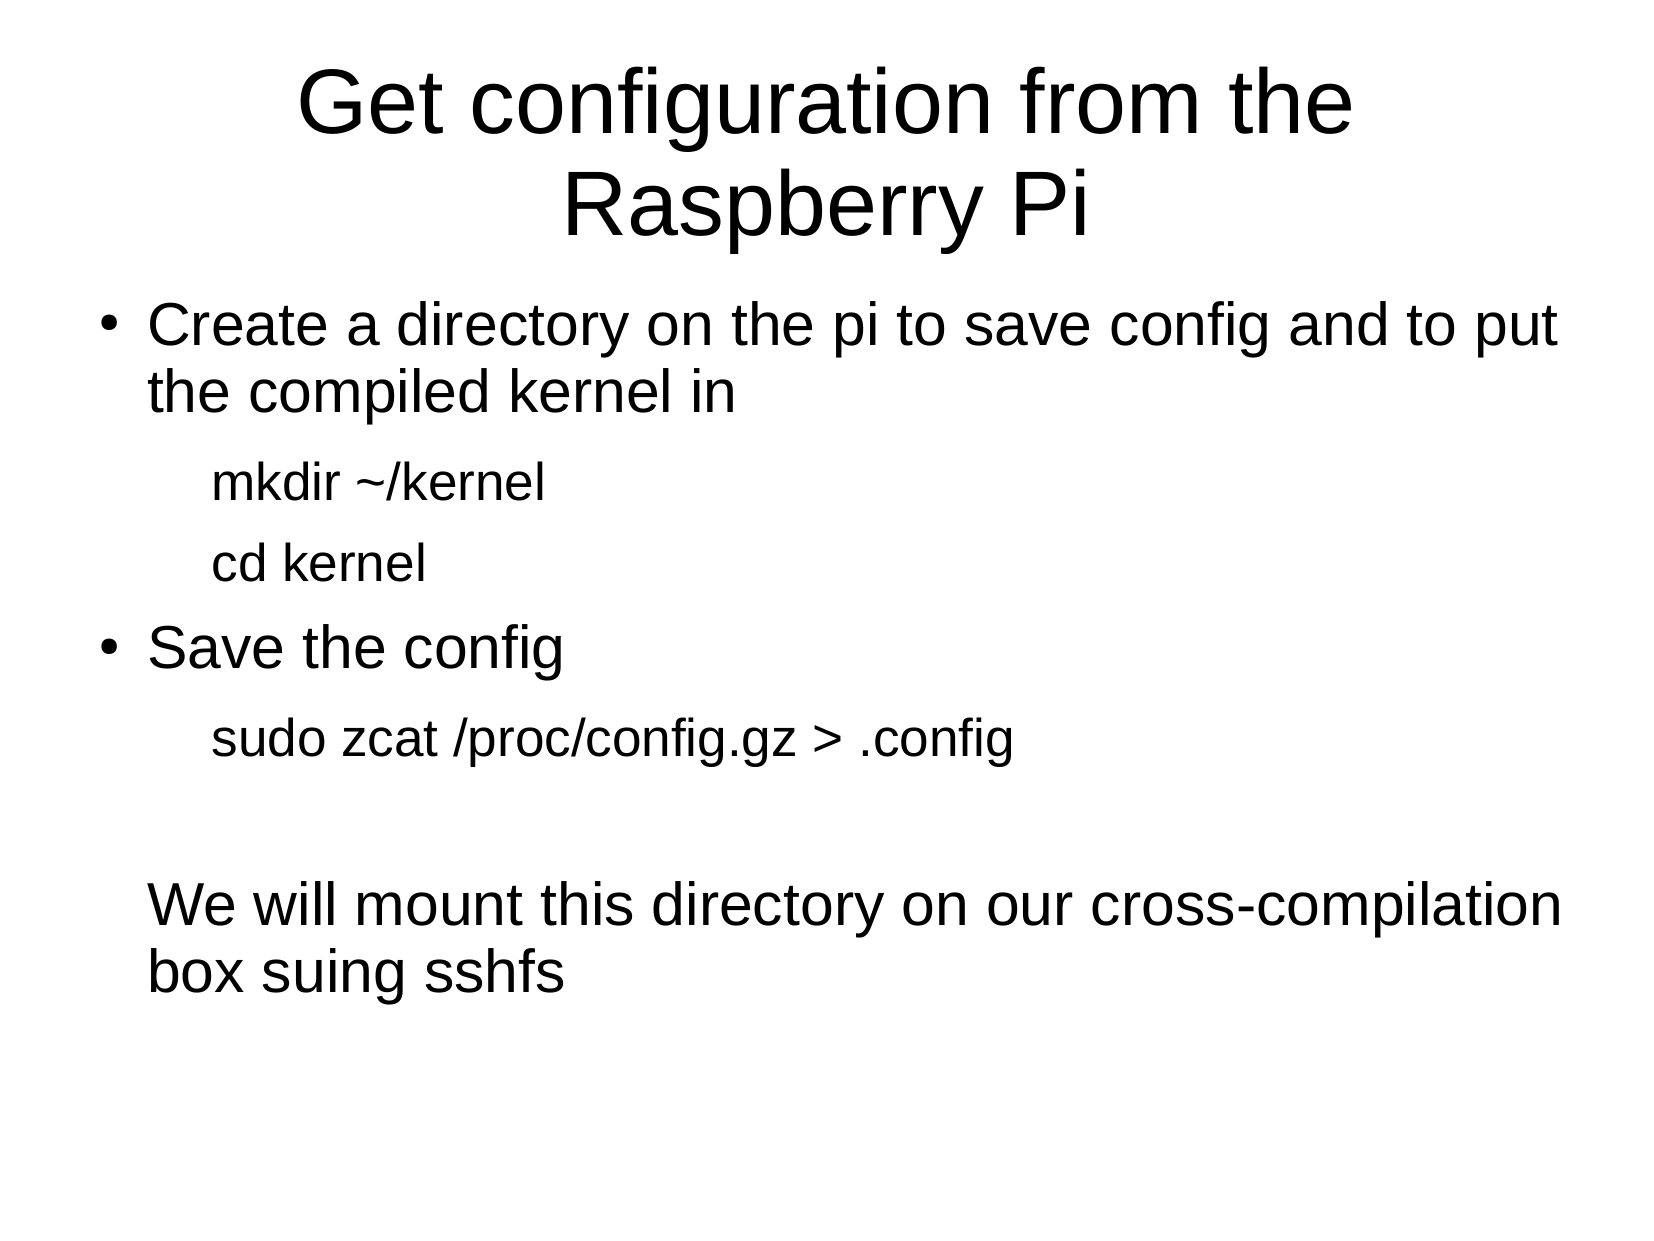

# Get configuration from the Raspberry Pi
Create a directory on the pi to save config and to put the compiled kernel in
mkdir ~/kernel
cd kernel
Save the config
sudo zcat /proc/config.gz > .config
We will mount this directory on our cross-compilation box suing sshfs